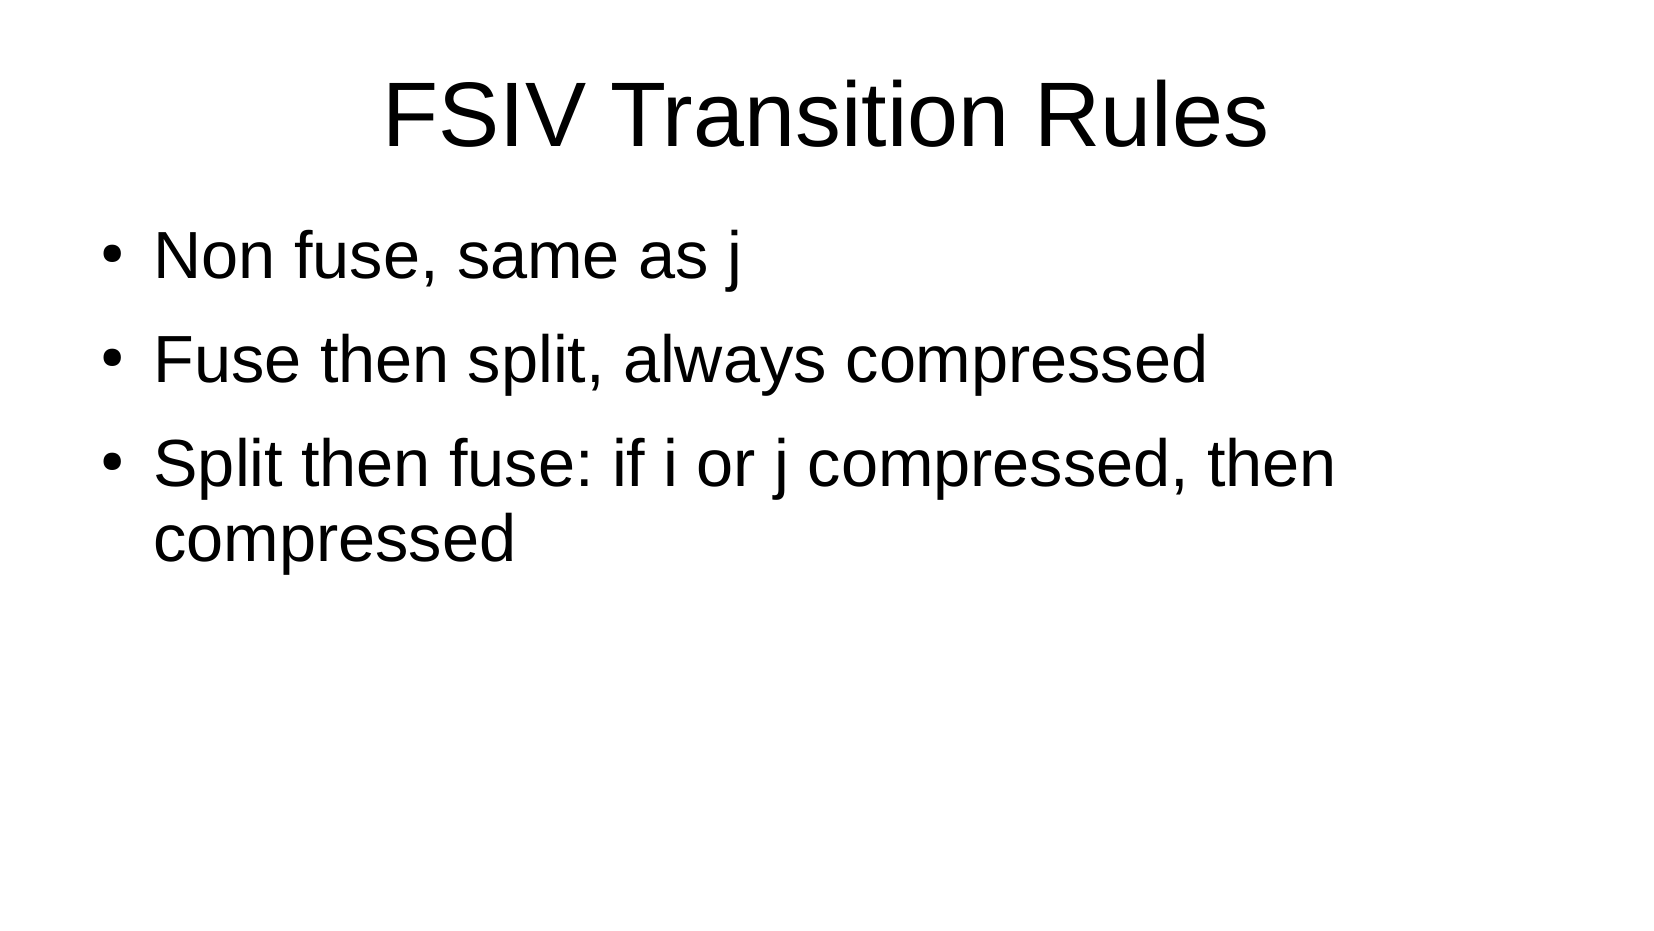

# FSIV Transition Rules
Non fuse, same as j
Fuse then split, always compressed
Split then fuse: if i or j compressed, then compressed